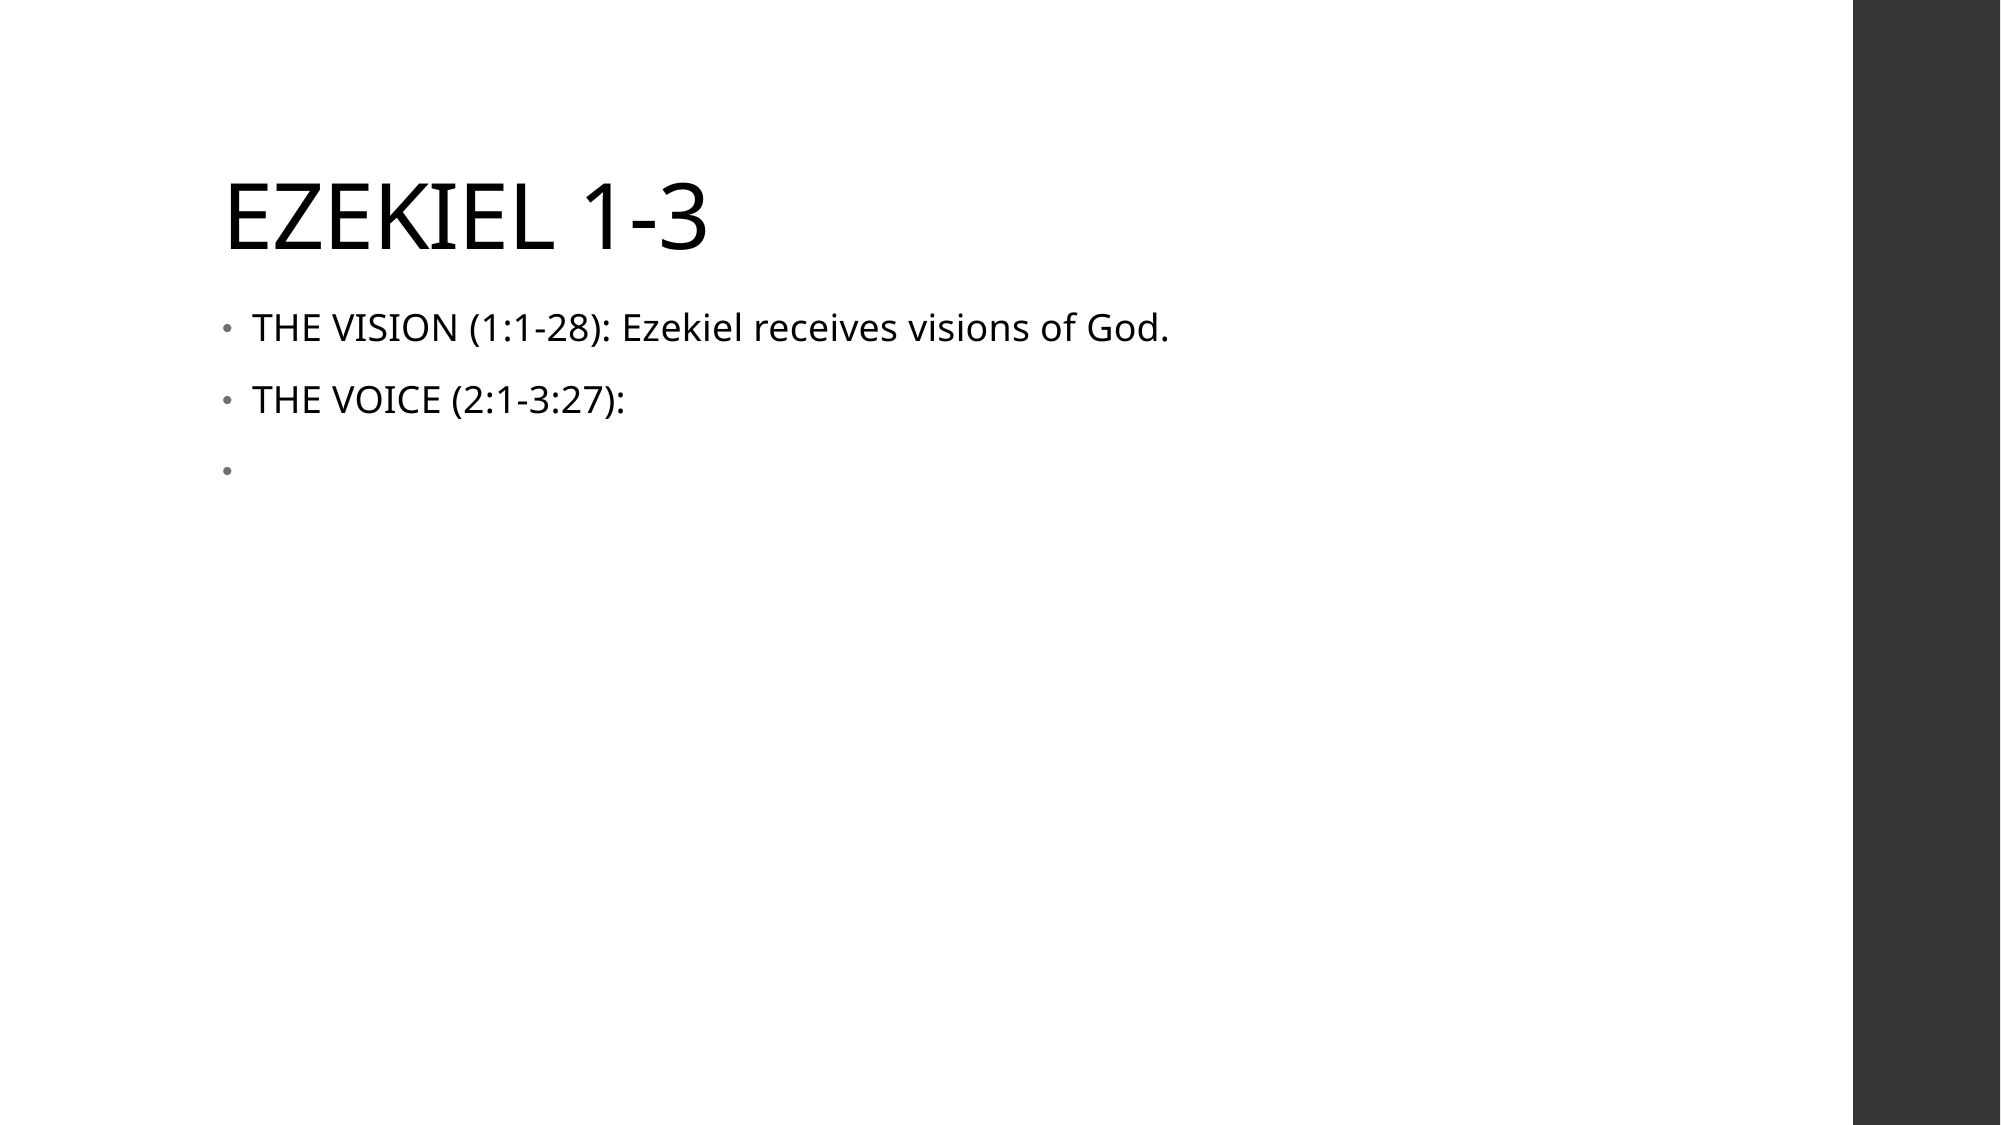

# EZEKIEL 1-3
THE VISION (1:1-28): Ezekiel receives visions of God.
THE VOICE (2:1-3:27):